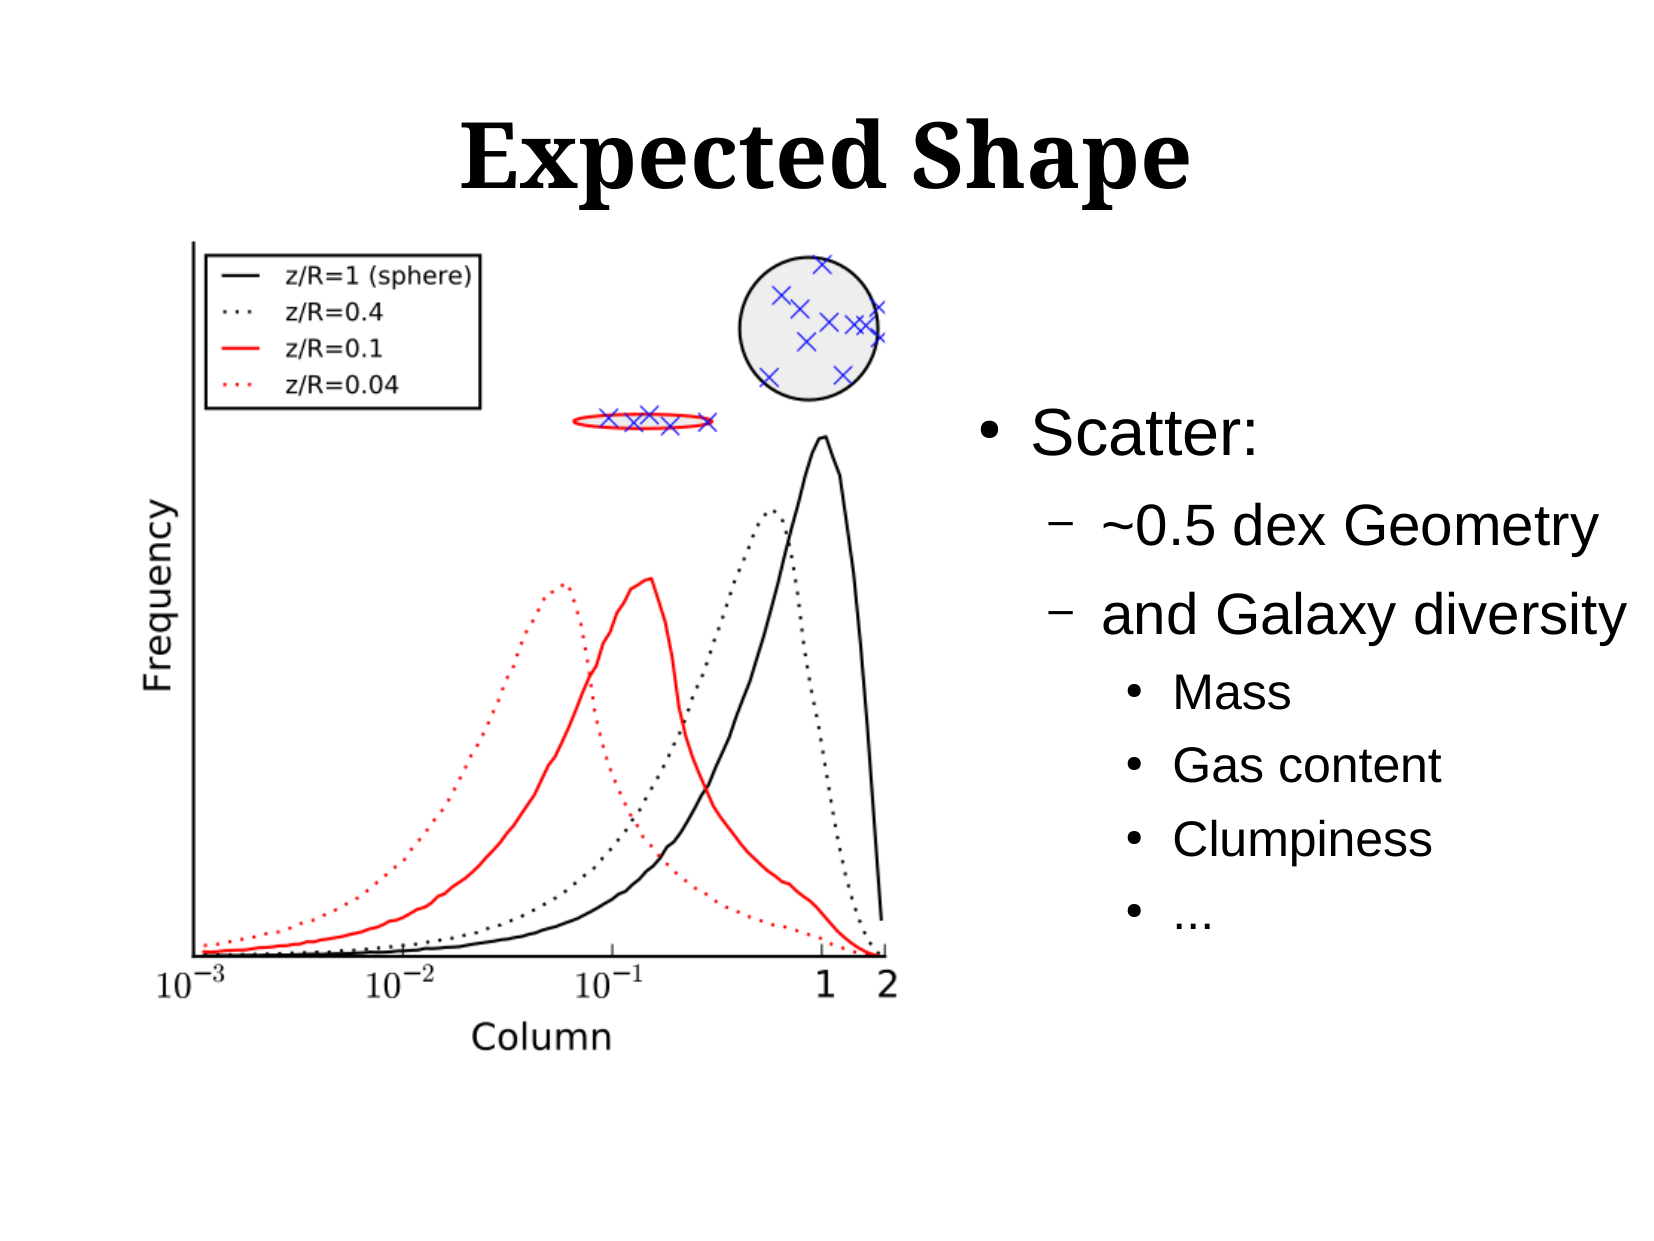

# Expected Shape
Scatter:
~0.5 dex Geometry
and Galaxy diversity
Mass
Gas content
Clumpiness
...